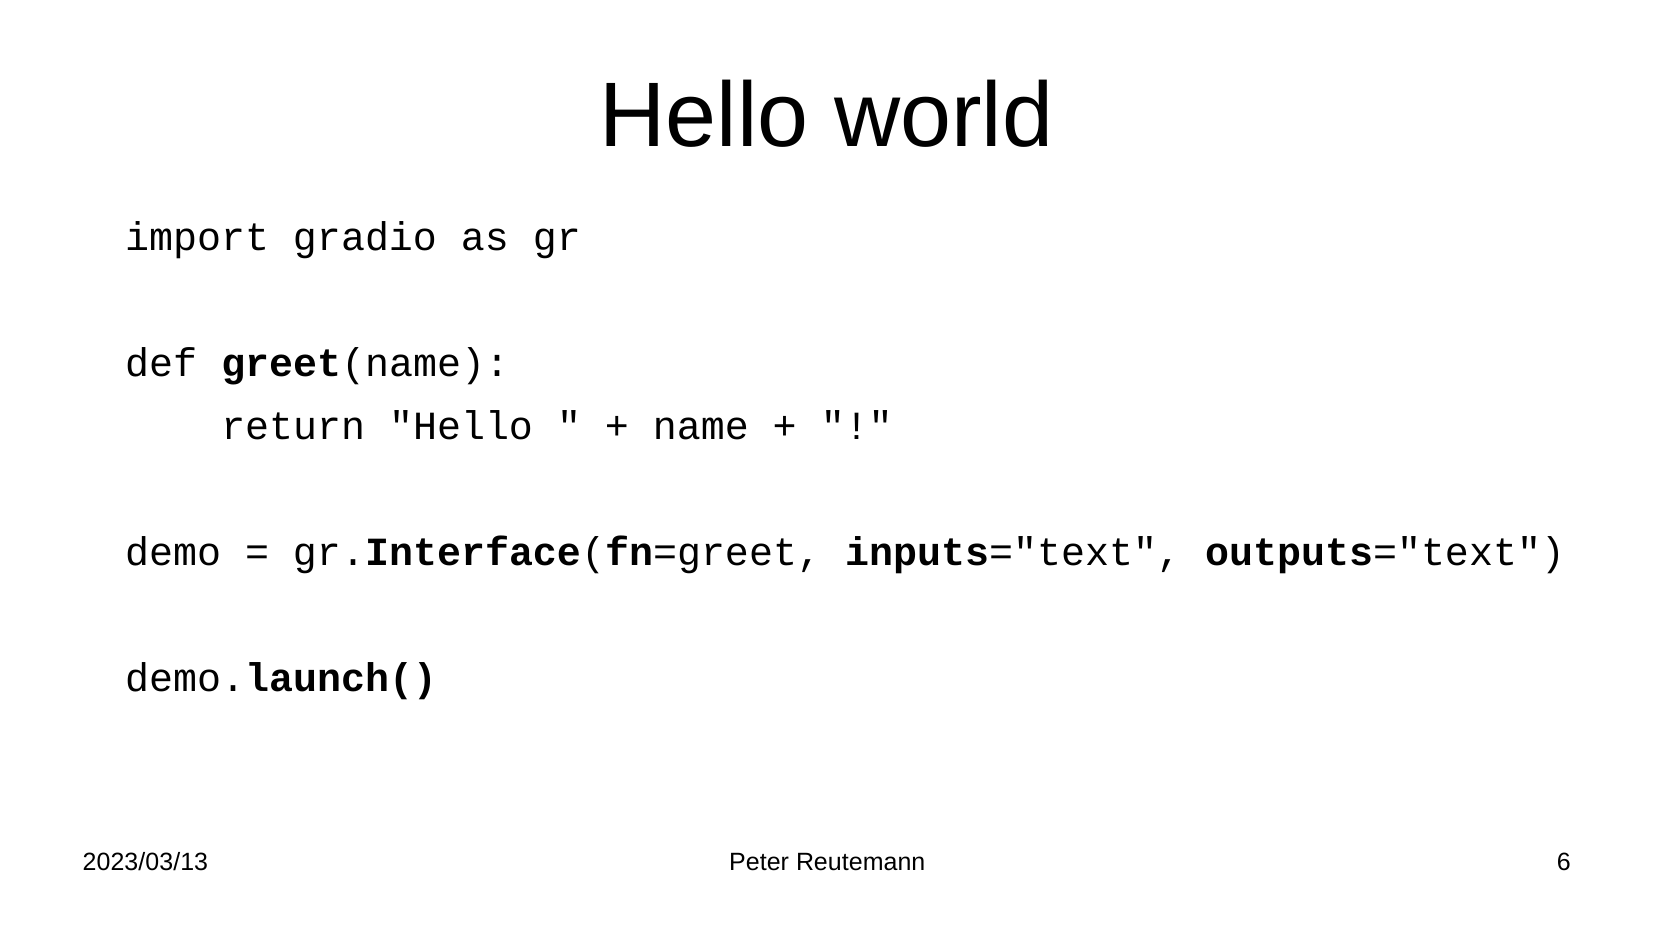

# Hello world
import gradio as gr
def greet(name):
 return "Hello " + name + "!"
demo = gr.Interface(fn=greet, inputs="text", outputs="text")
demo.launch()
2023/03/13
Peter Reutemann
6